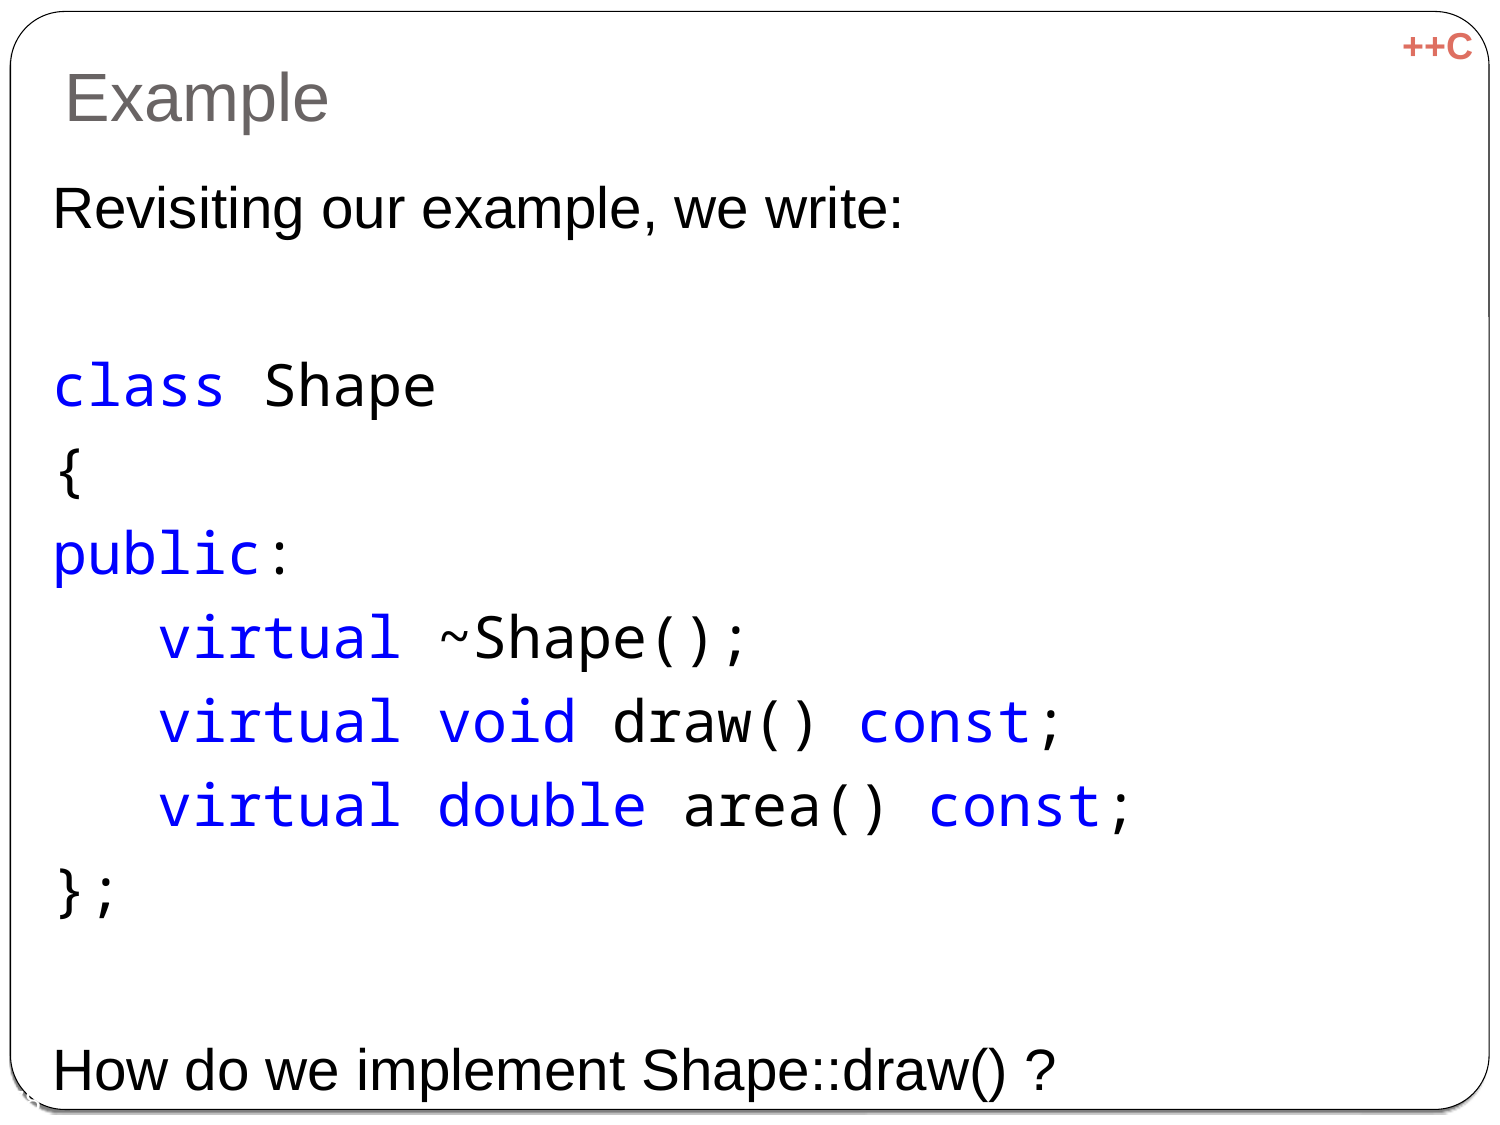

# Example
Revisiting our example, we write:
class Shape
{
public:
   virtual ~Shape();
 virtual void draw() const;
 virtual double area() const;
};
How do we implement Shape::draw() ?